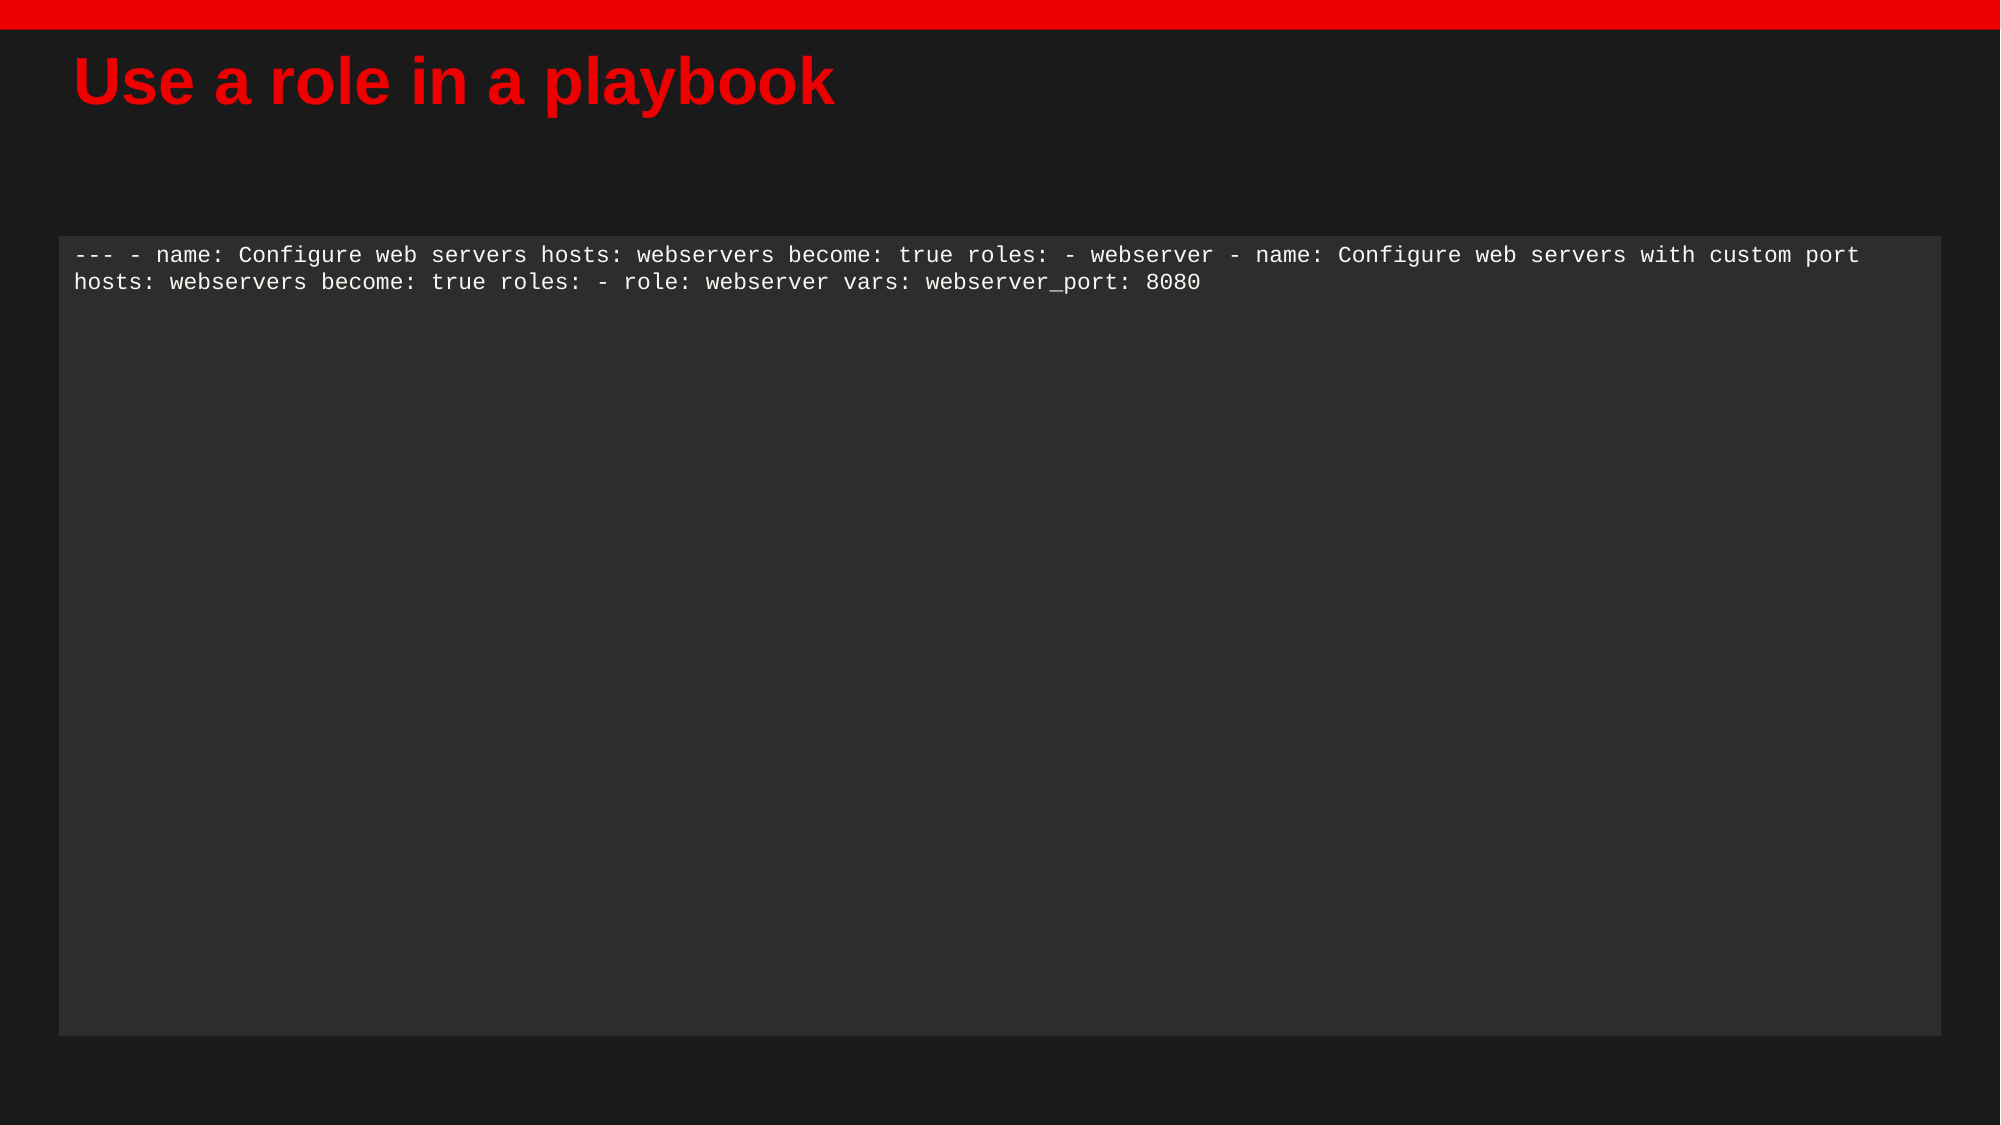

Use a role in a playbook
--- - name: Configure web servers hosts: webservers become: true roles: - webserver - name: Configure web servers with custom port hosts: webservers become: true roles: - role: webserver vars: webserver_port: 8080